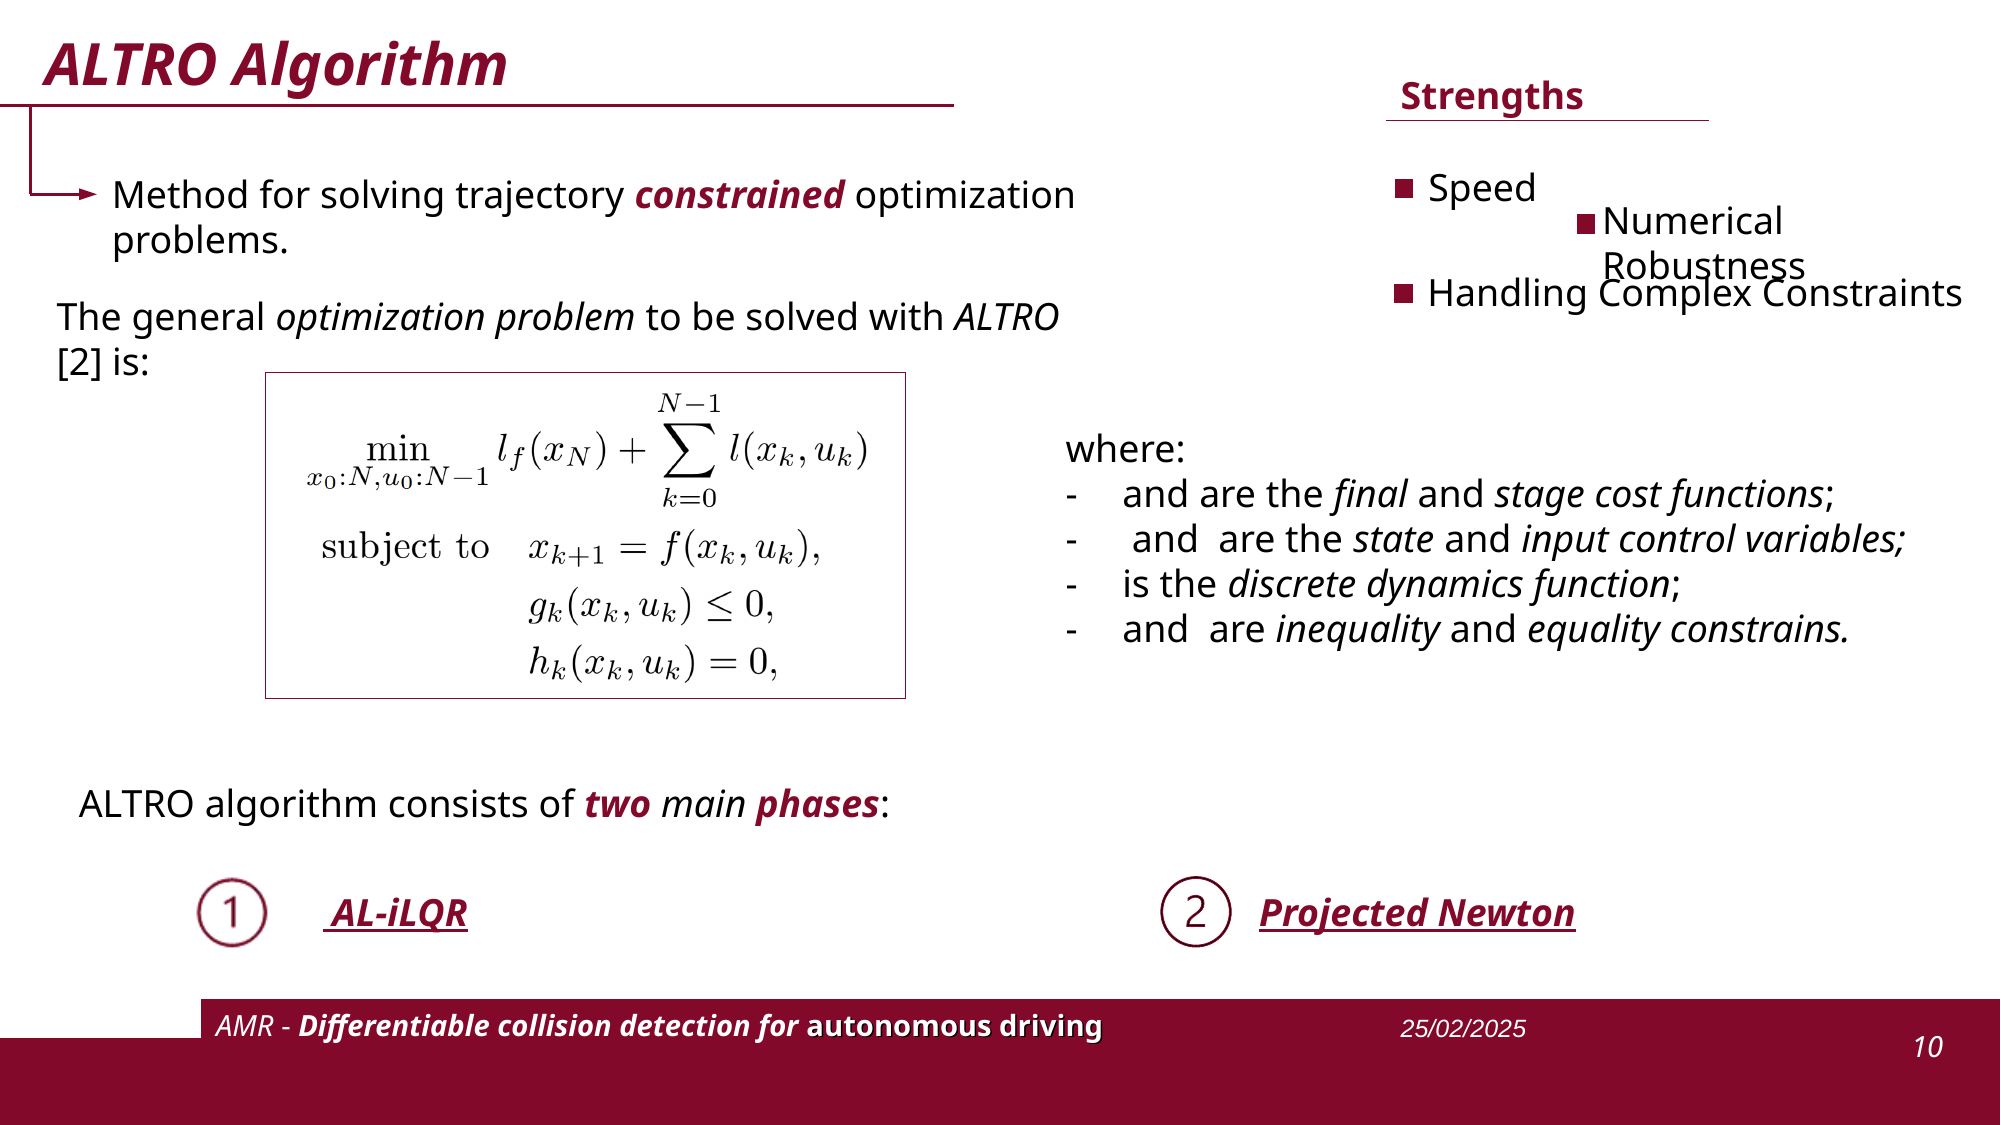

ALTRO Algorithm
Strengths
Speed
Method for solving trajectory constrained optimization problems.
Numerical Robustness
Handling Complex Constraints
The general optimization problem to be solved with ALTRO [2] is:
where:
 and are the final and stage cost functions;
 and are the state and input control variables;
 is the discrete dynamics function;
 and are inequality and equality constrains.
ALTRO algorithm consists of two main phases:
Projected Newton
 AL-iLQR
AMR - Differentiable collision detection for autonomous driving
25/02/2025